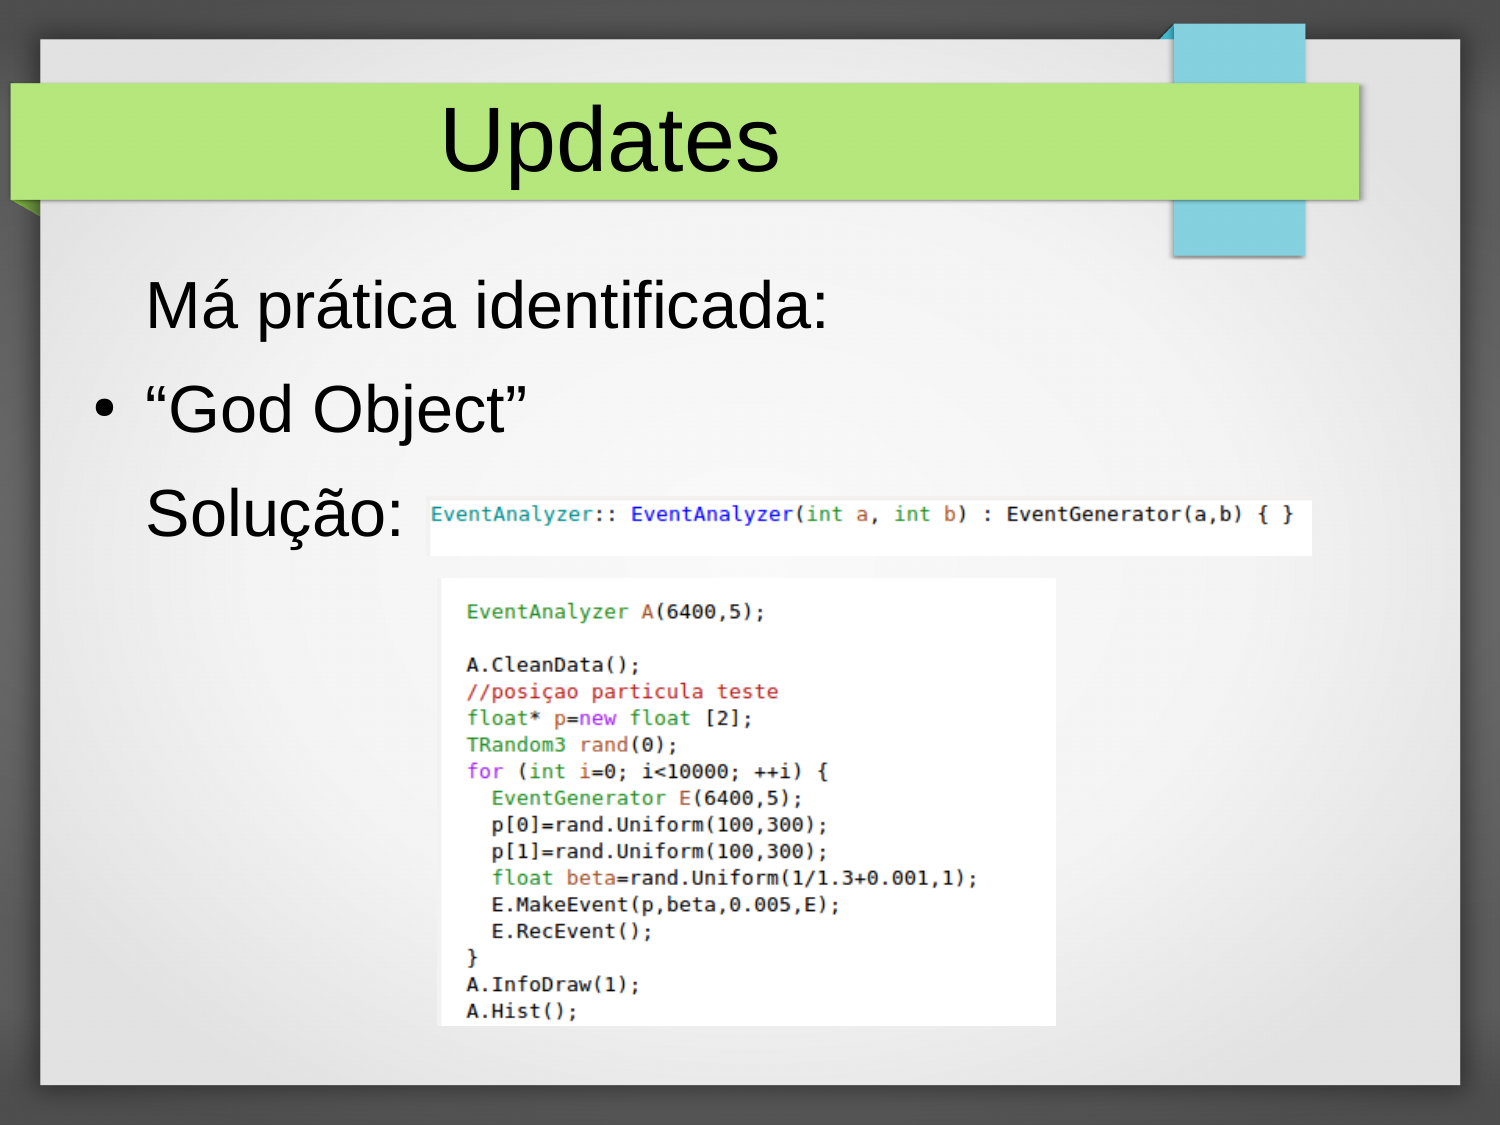

# Updates
Má prática identificada:
“God Object”
Solução: